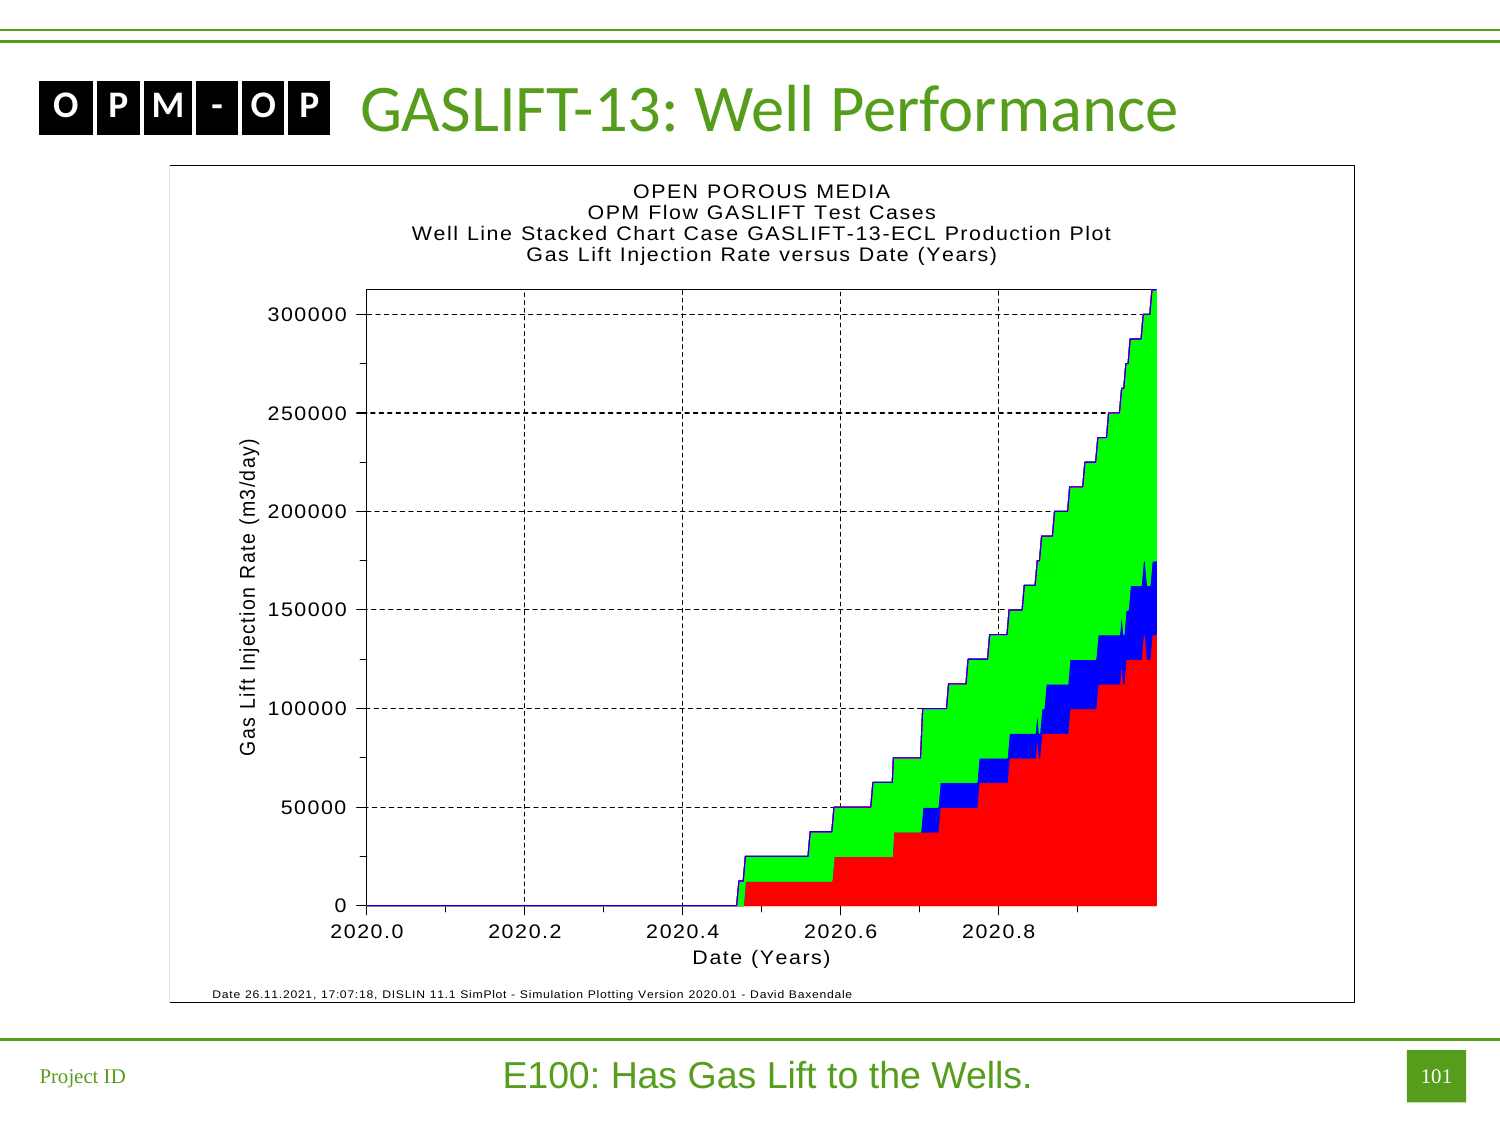

# GASLIFT-13: Well Performance
E100: Has Gas Lift to the Wells.
Project ID
101